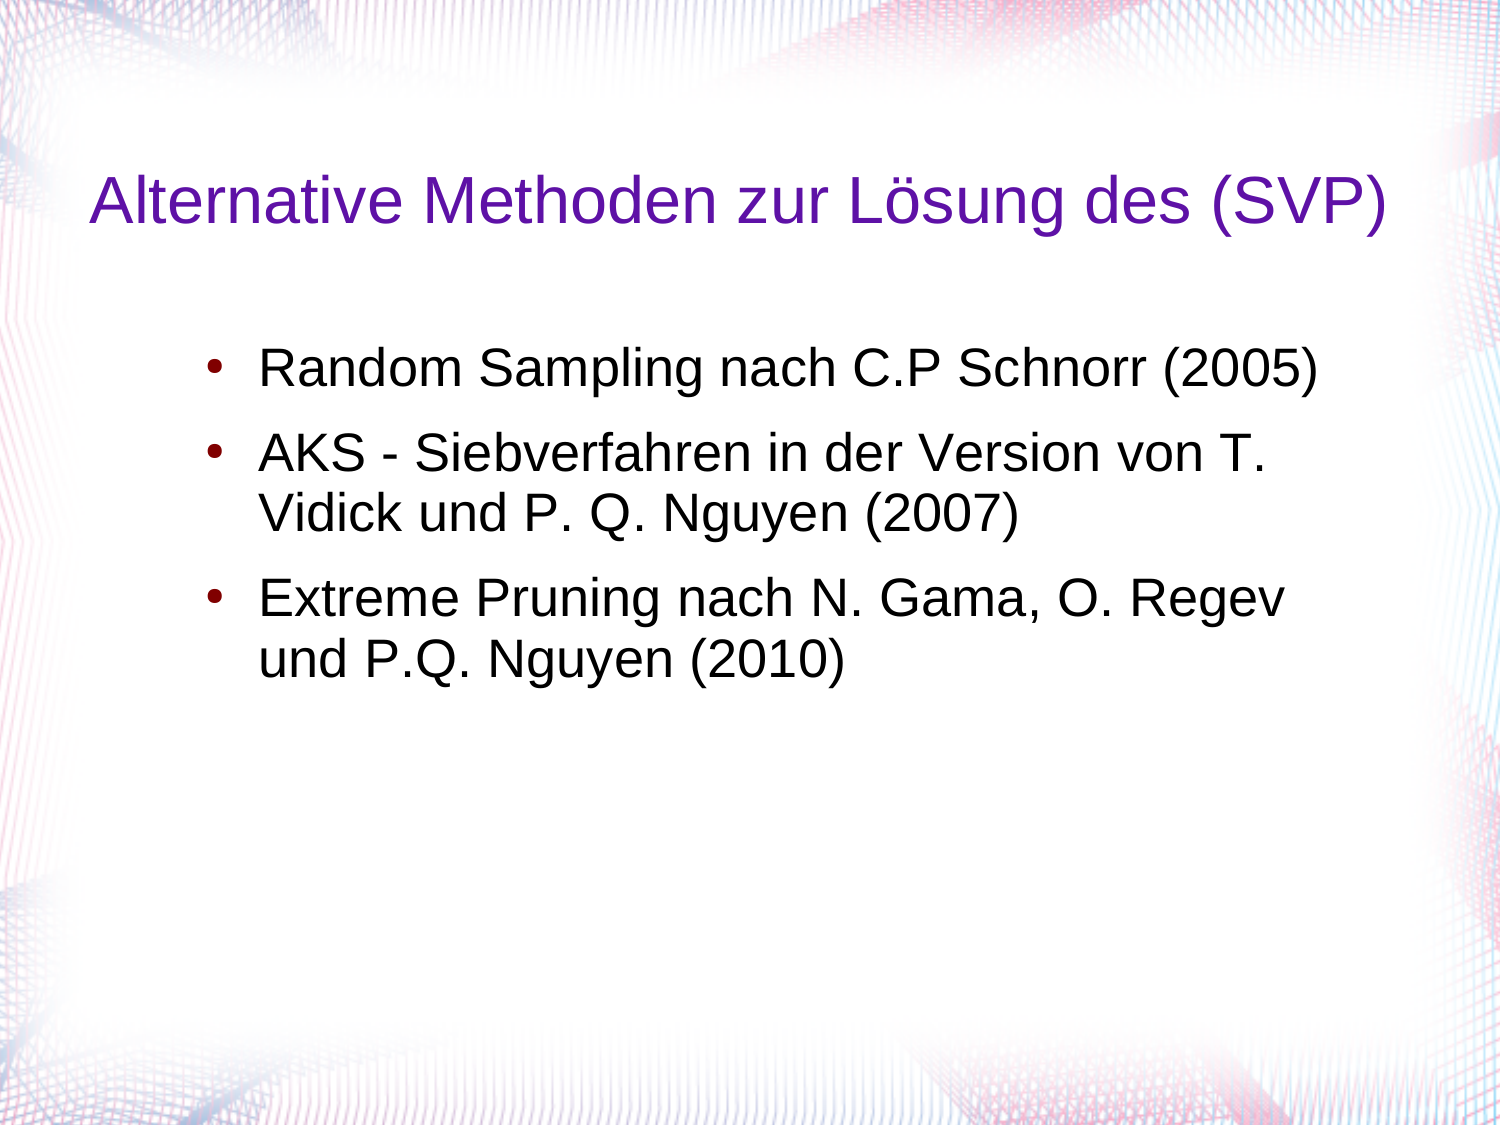

Alternative Methoden zur Lösung des (SVP)
# Random Sampling nach C.P Schnorr (2005)
AKS - Siebverfahren in der Version von T. Vidick und P. Q. Nguyen (2007)
Extreme Pruning nach N. Gama, O. Regev und P.Q. Nguyen (2010)